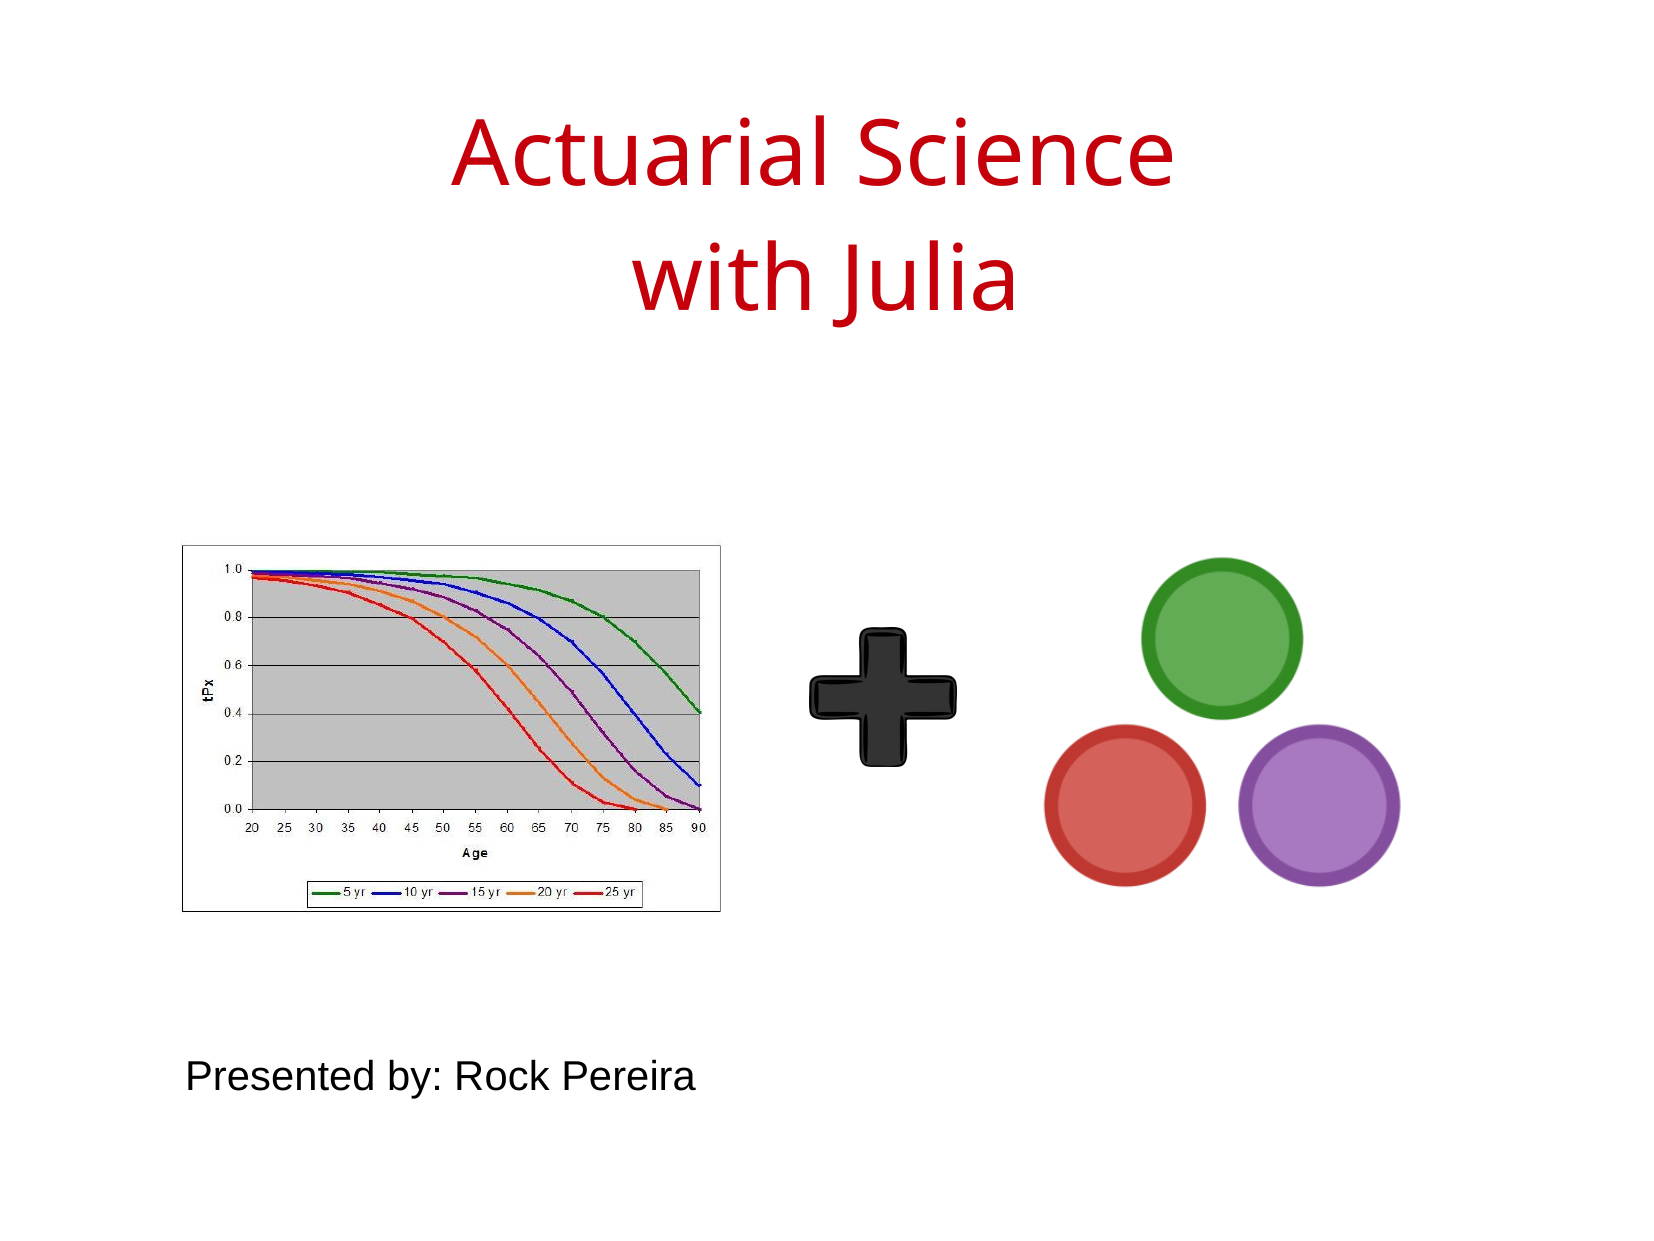

# Actuarial Science with Julia
Presented by: Rock Pereira